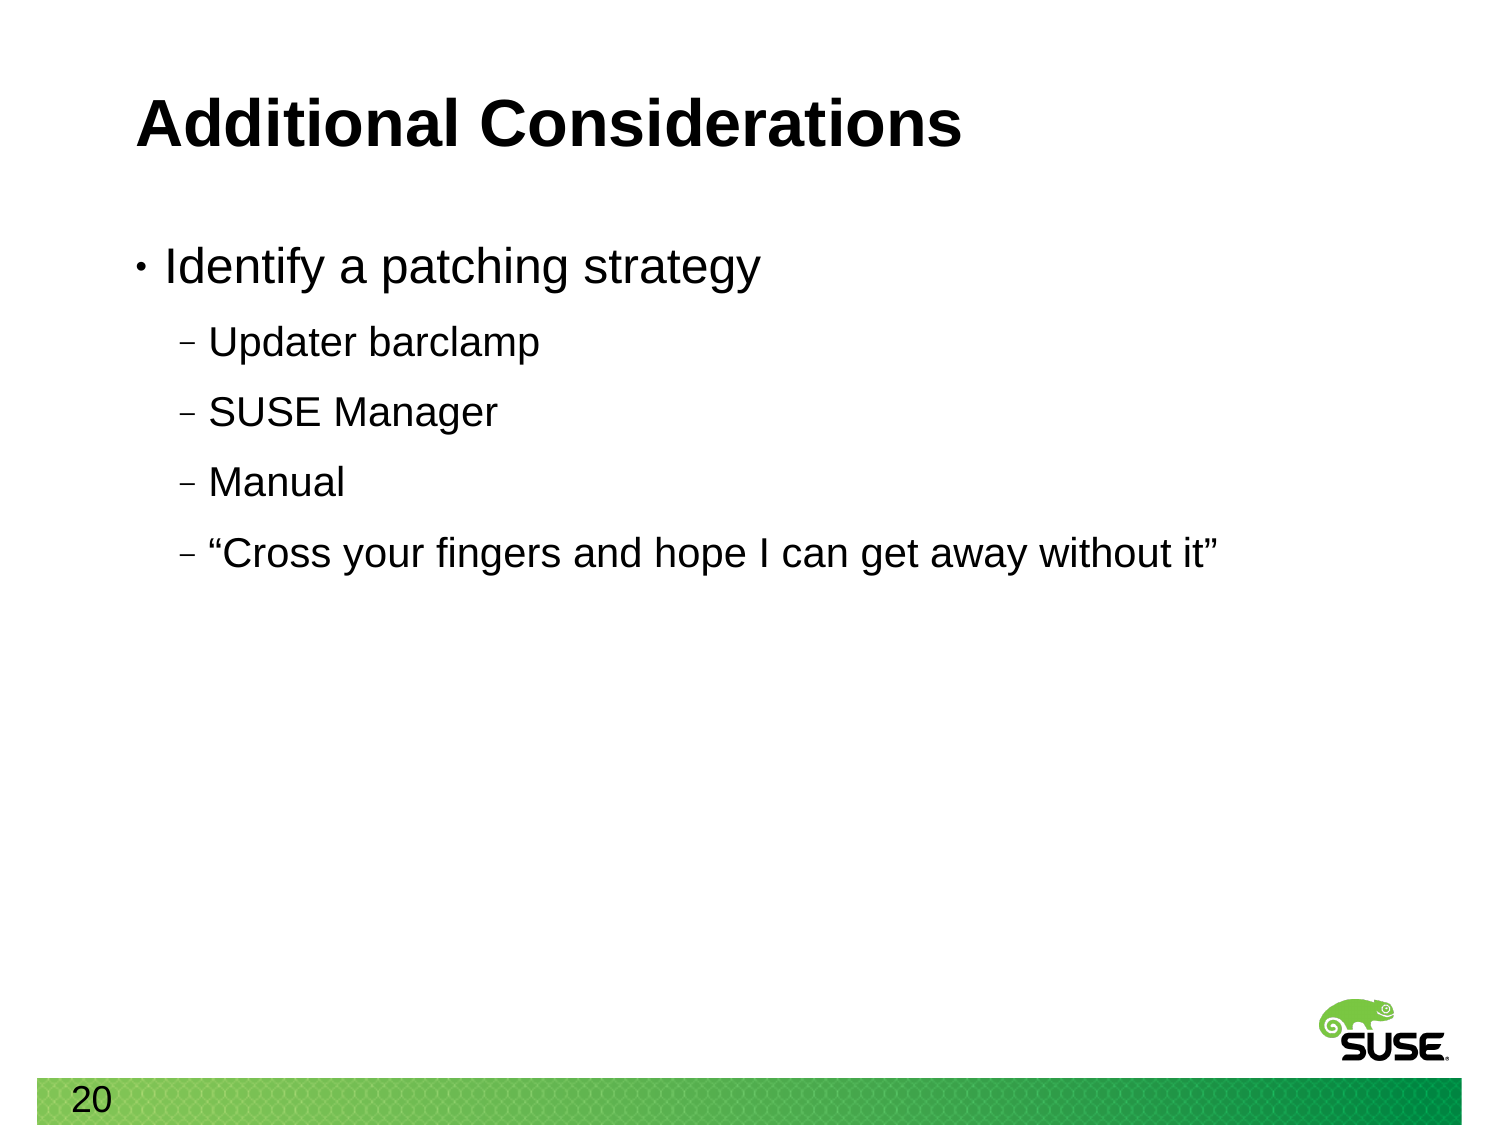

# Additional Considerations
Identify a patching strategy
Updater barclamp
SUSE Manager
Manual
“Cross your fingers and hope I can get away without it”